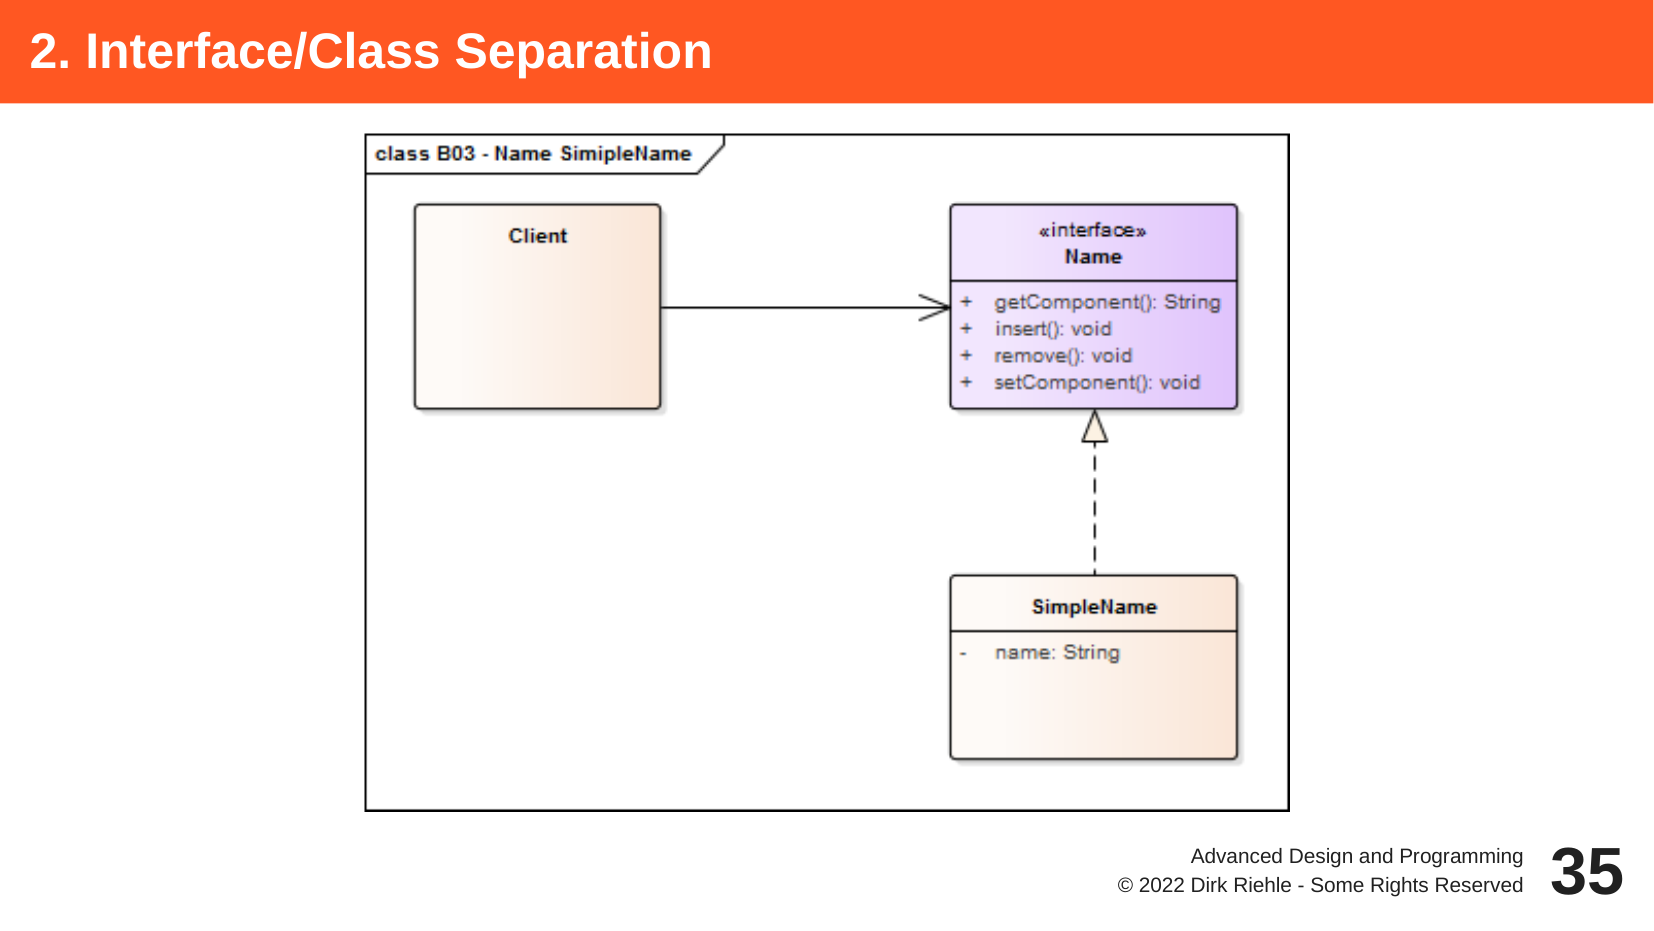

# 2. Interface/Class Separation
Advanced Design and Programming
35
© 2022 Dirk Riehle - Some Rights Reserved